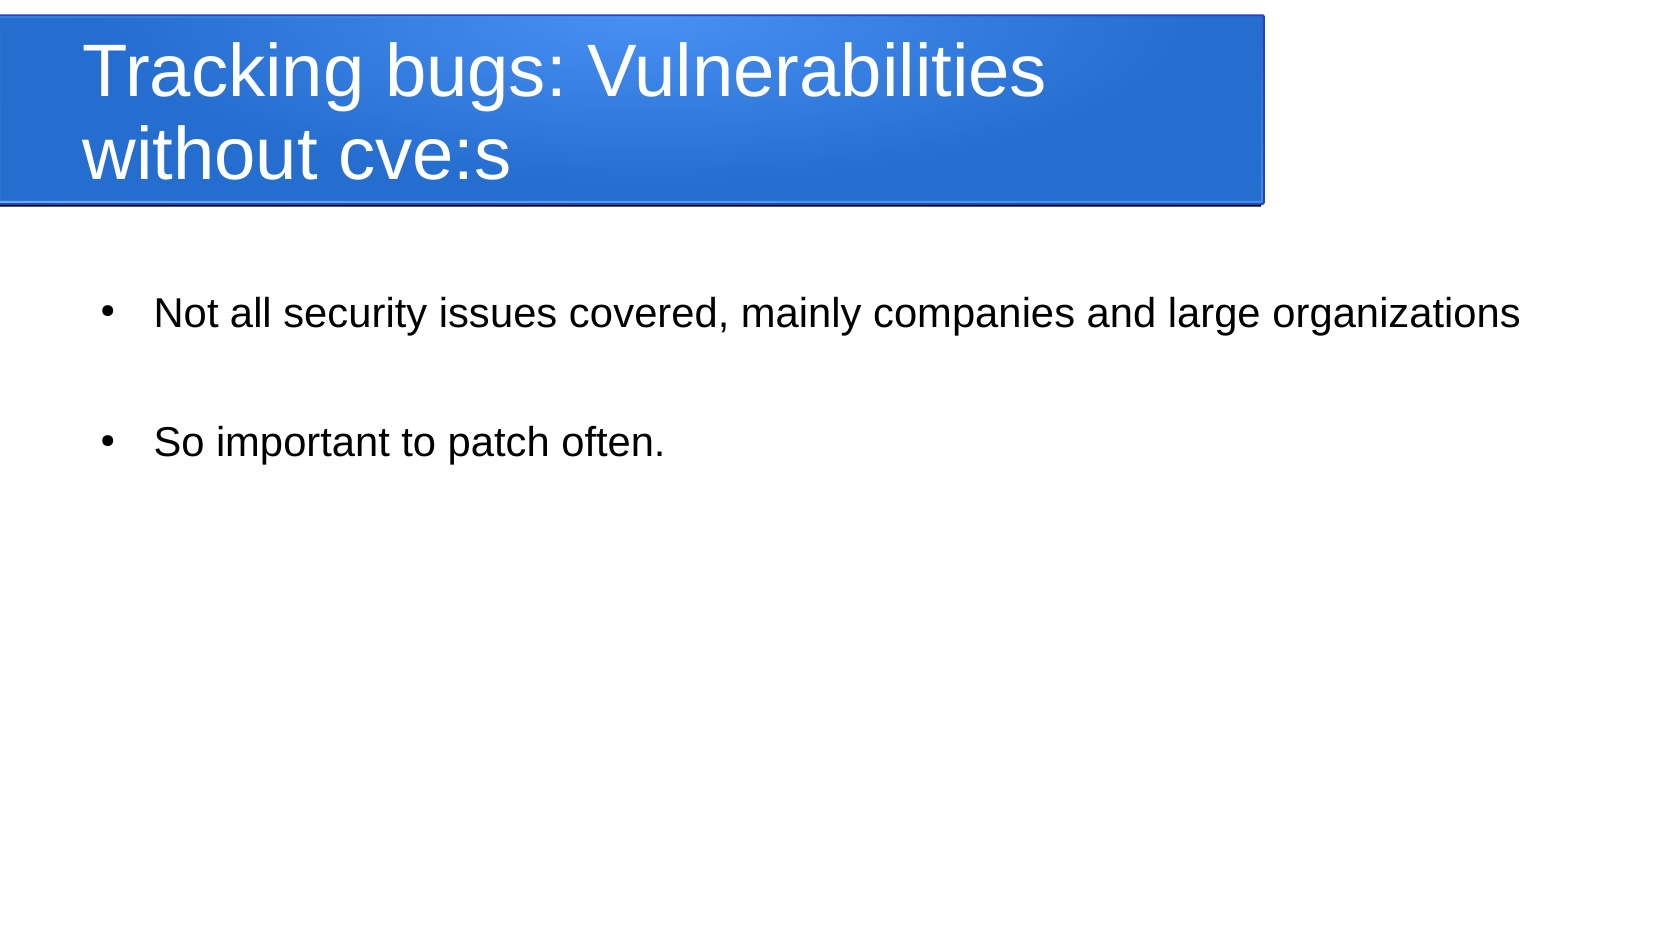

# Tracking bugs: Vulnerabilities without cve:s
Not all security issues covered, mainly companies and large organizations
So important to patch often.